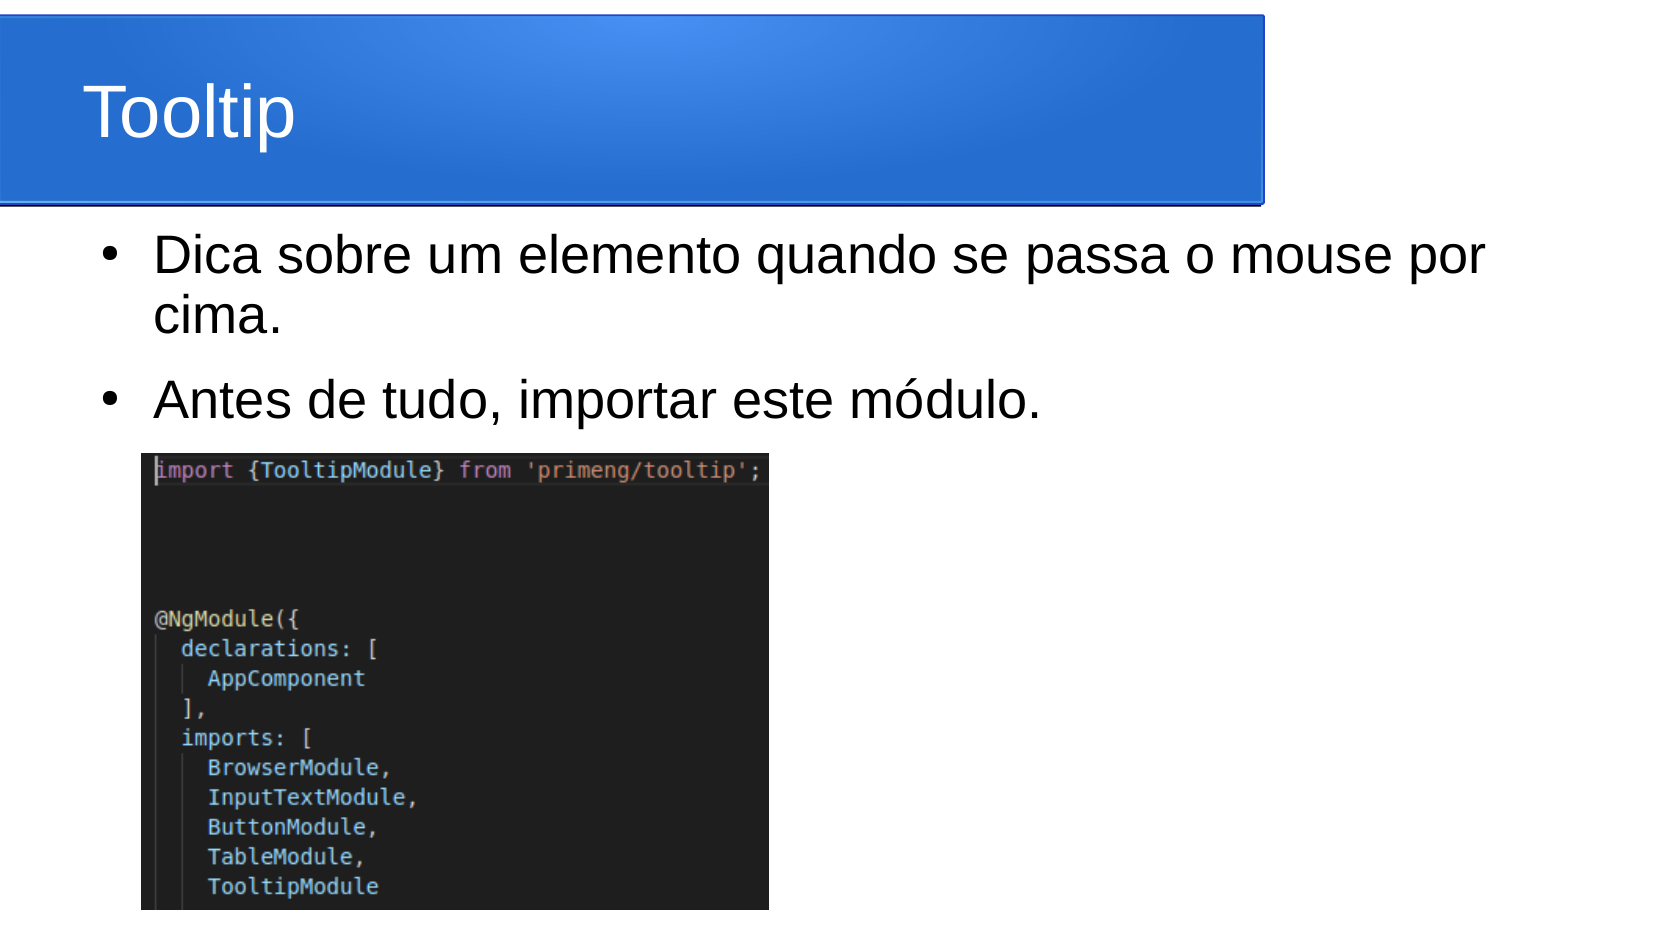

# Tooltip
Dica sobre um elemento quando se passa o mouse por cima.
Antes de tudo, importar este módulo.